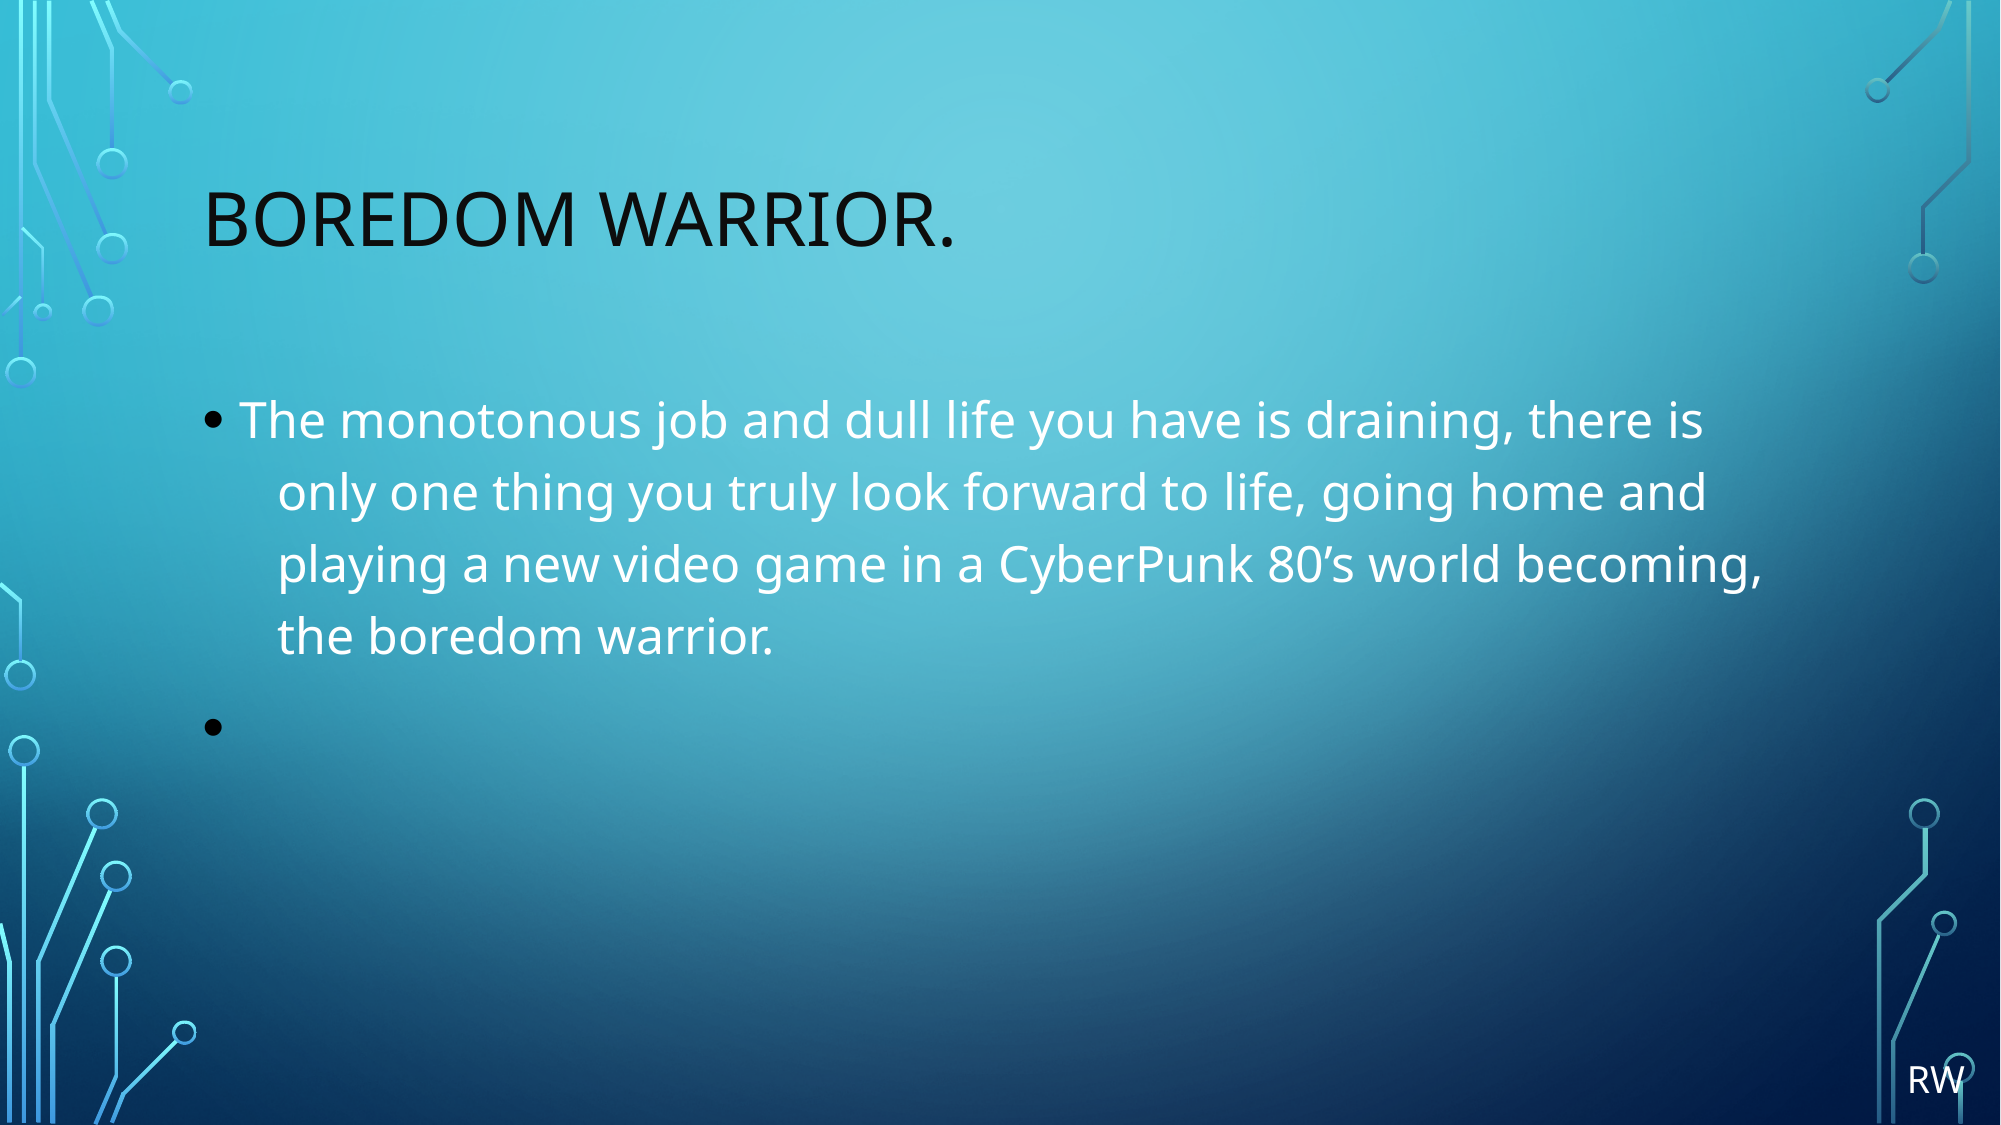

# Boredom Warrior.
The monotonous job and dull life you have is draining, there is only one thing you truly look forward to life, going home and playing a new video game in a CyberPunk 80’s world becoming, the boredom warrior.
RW